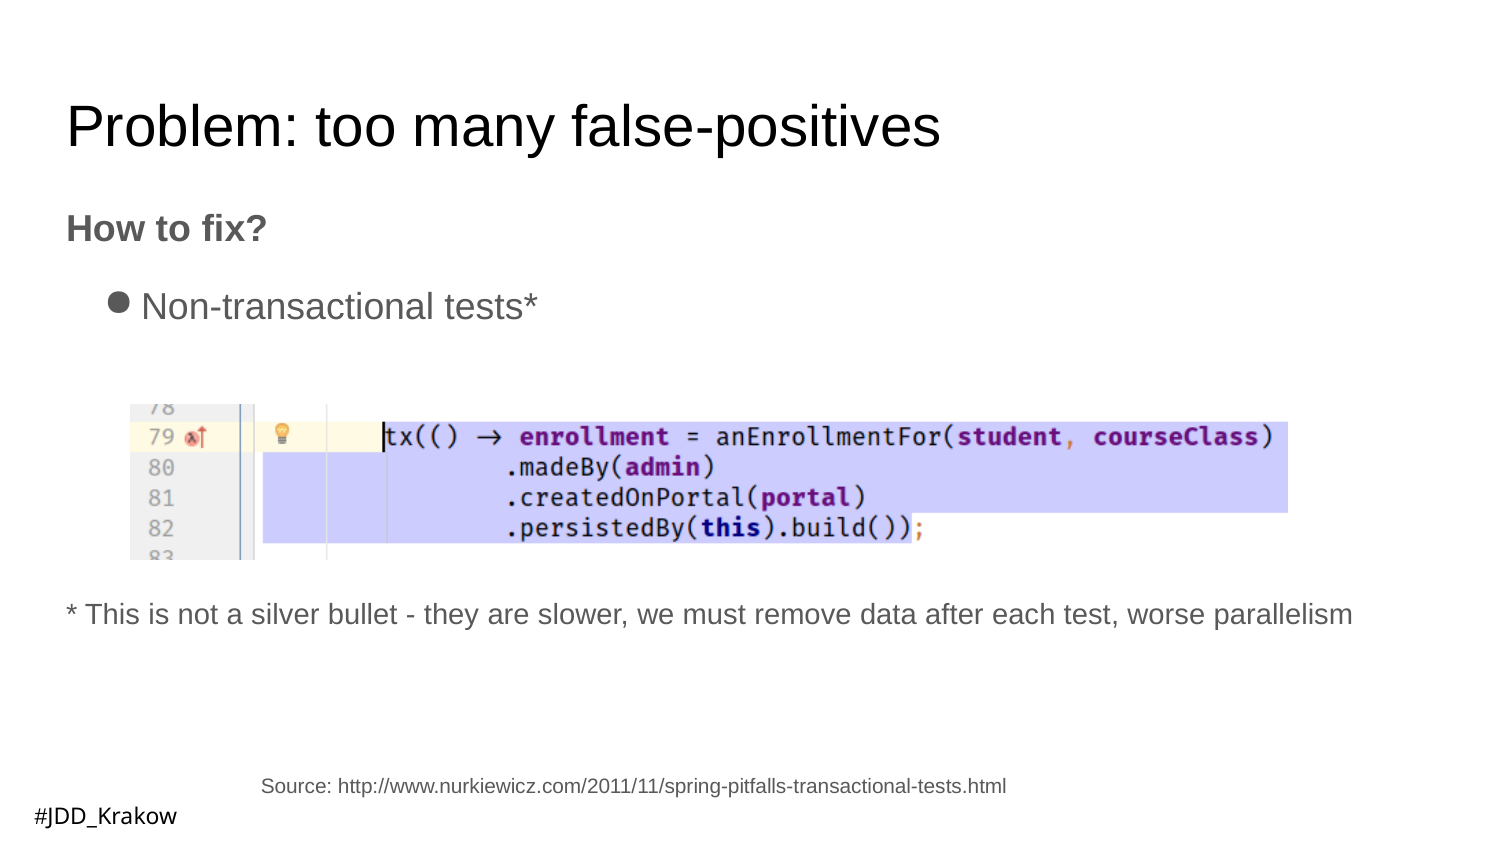

# Problem: too many false-positives
How to fix?
Non-transactional tests*
* This is not a silver bullet - they are slower, we must remove data after each test, worse parallelism
Source: http://www.nurkiewicz.com/2011/11/spring-pitfalls-transactional-tests.html
 #JDD_Krakow